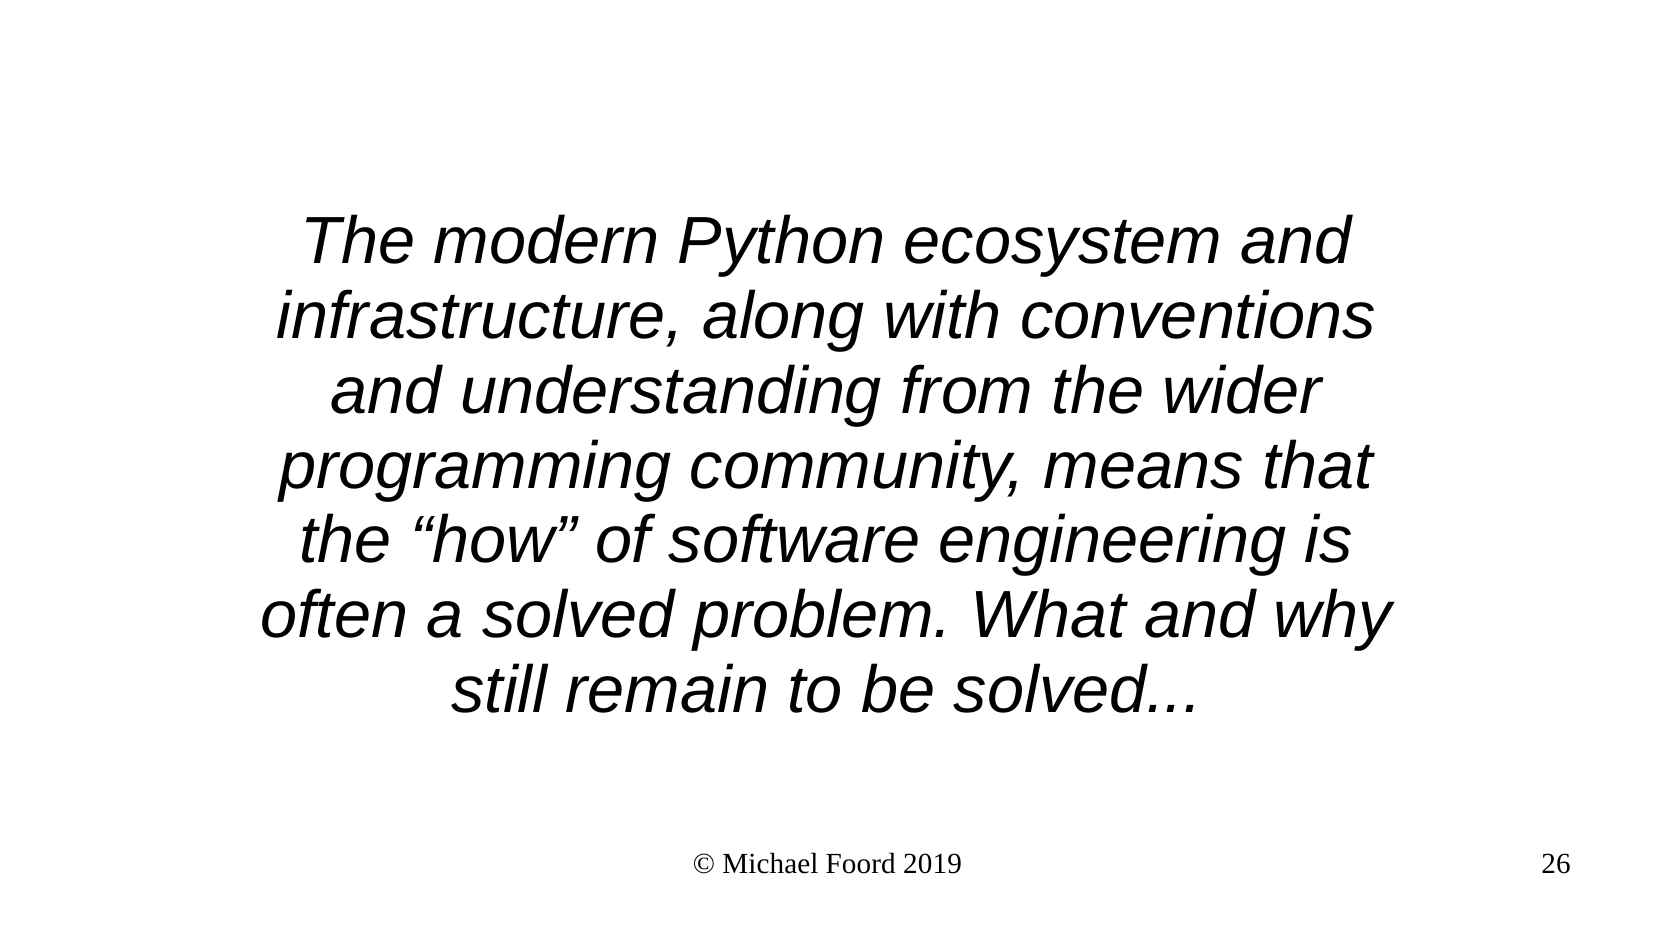

# The modern Python ecosystem and infrastructure, along with conventions and understanding from the wider programming community, means that the “how” of software engineering is often a solved problem. What and why still remain to be solved...
© Michael Foord 2019
26